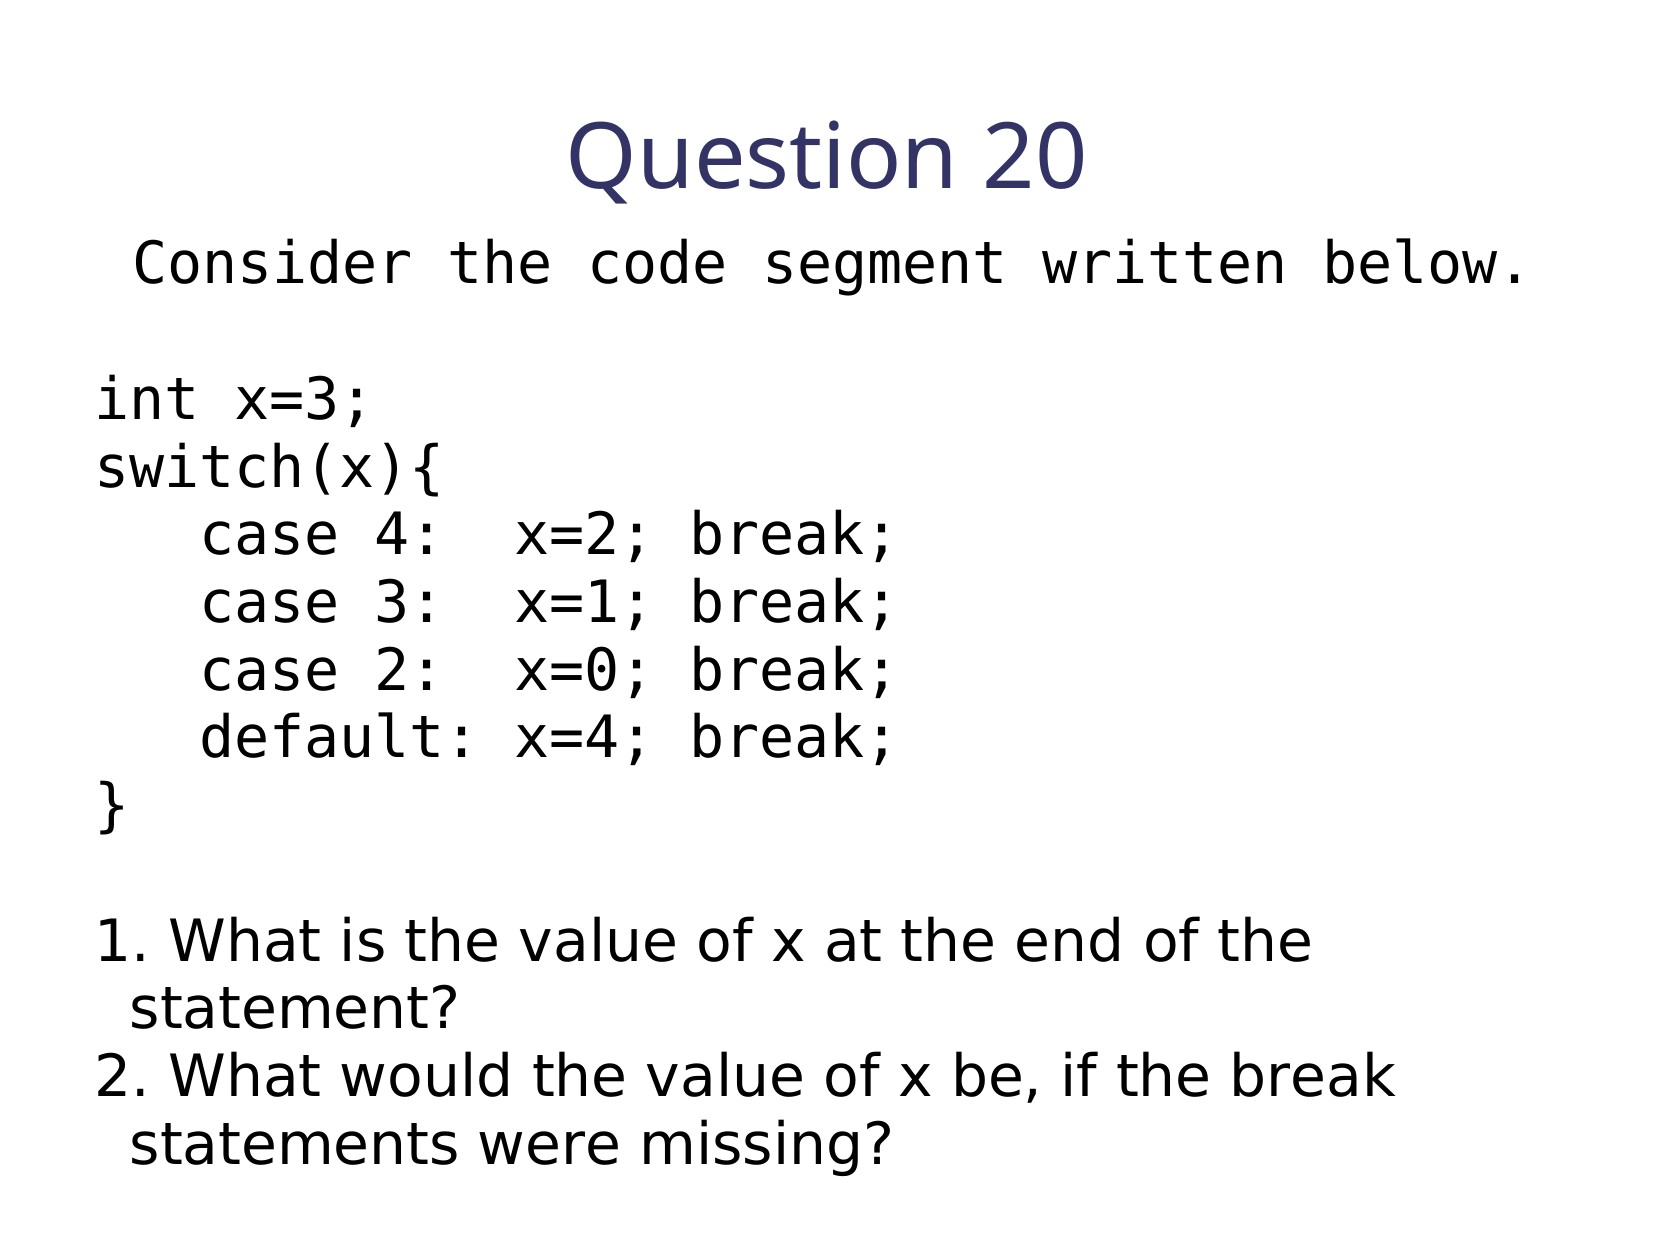

# Question
Consider the code segment written below.
int x=3;
switch(x){
 case 4: x=2; break;
 case 3: x=1; break;
 case 2: x=0; break;
 default: x=4; break;
}
1. What is the value of x at the end of the statement?
2. What would the value of x be, if the break statements were missing?